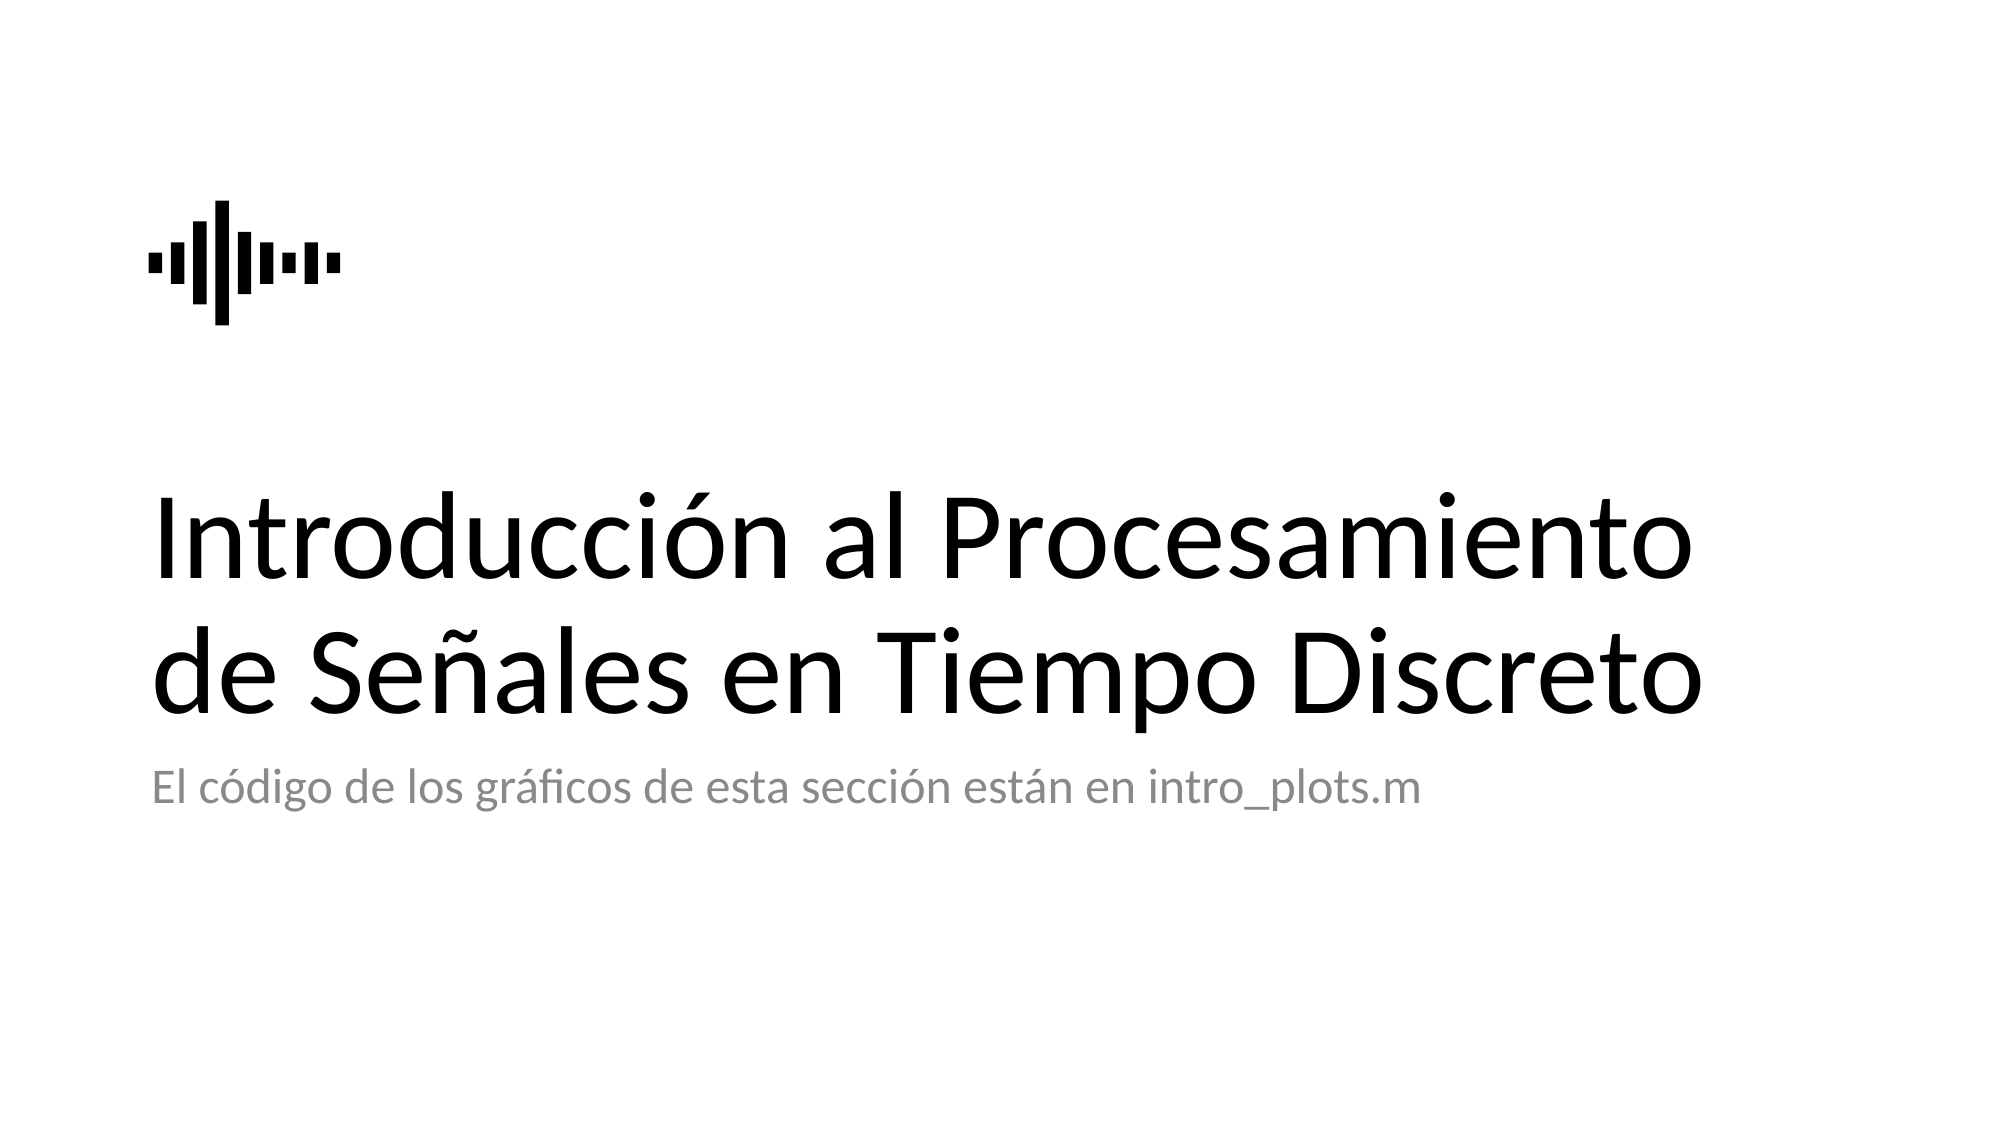

# Introducción al Procesamiento de Señales en Tiempo Discreto
El código de los gráficos de esta sección están en intro_plots.m